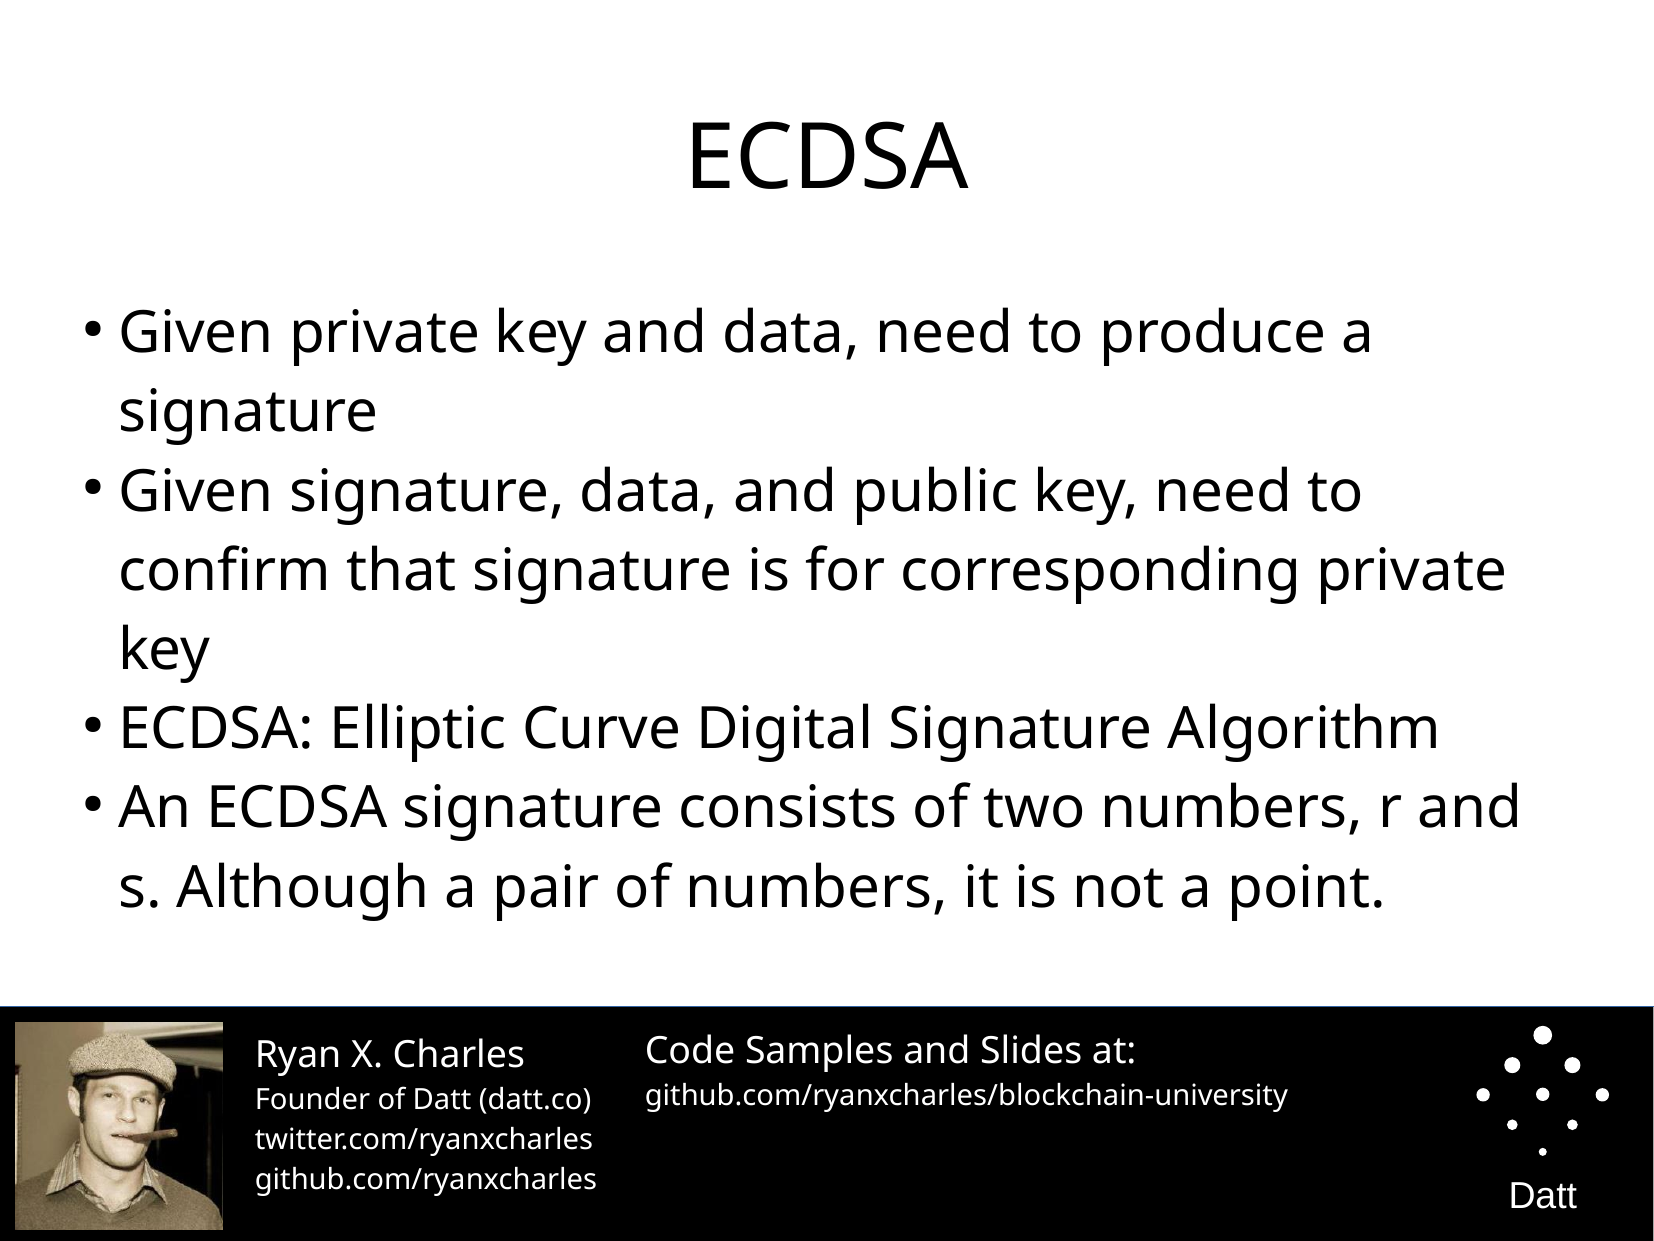

ECDSA
# Given private key and data, need to produce a signature
Given signature, data, and public key, need to confirm that signature is for corresponding private key
ECDSA: Elliptic Curve Digital Signature Algorithm
An ECDSA signature consists of two numbers, r and s. Although a pair of numbers, it is not a point.
Code Samples and Slides at:
github.com/ryanxcharles/blockchain-university
Ryan X. Charles
Founder of Datt (datt.co)
twitter.com/ryanxcharles
github.com/ryanxcharles
Datt